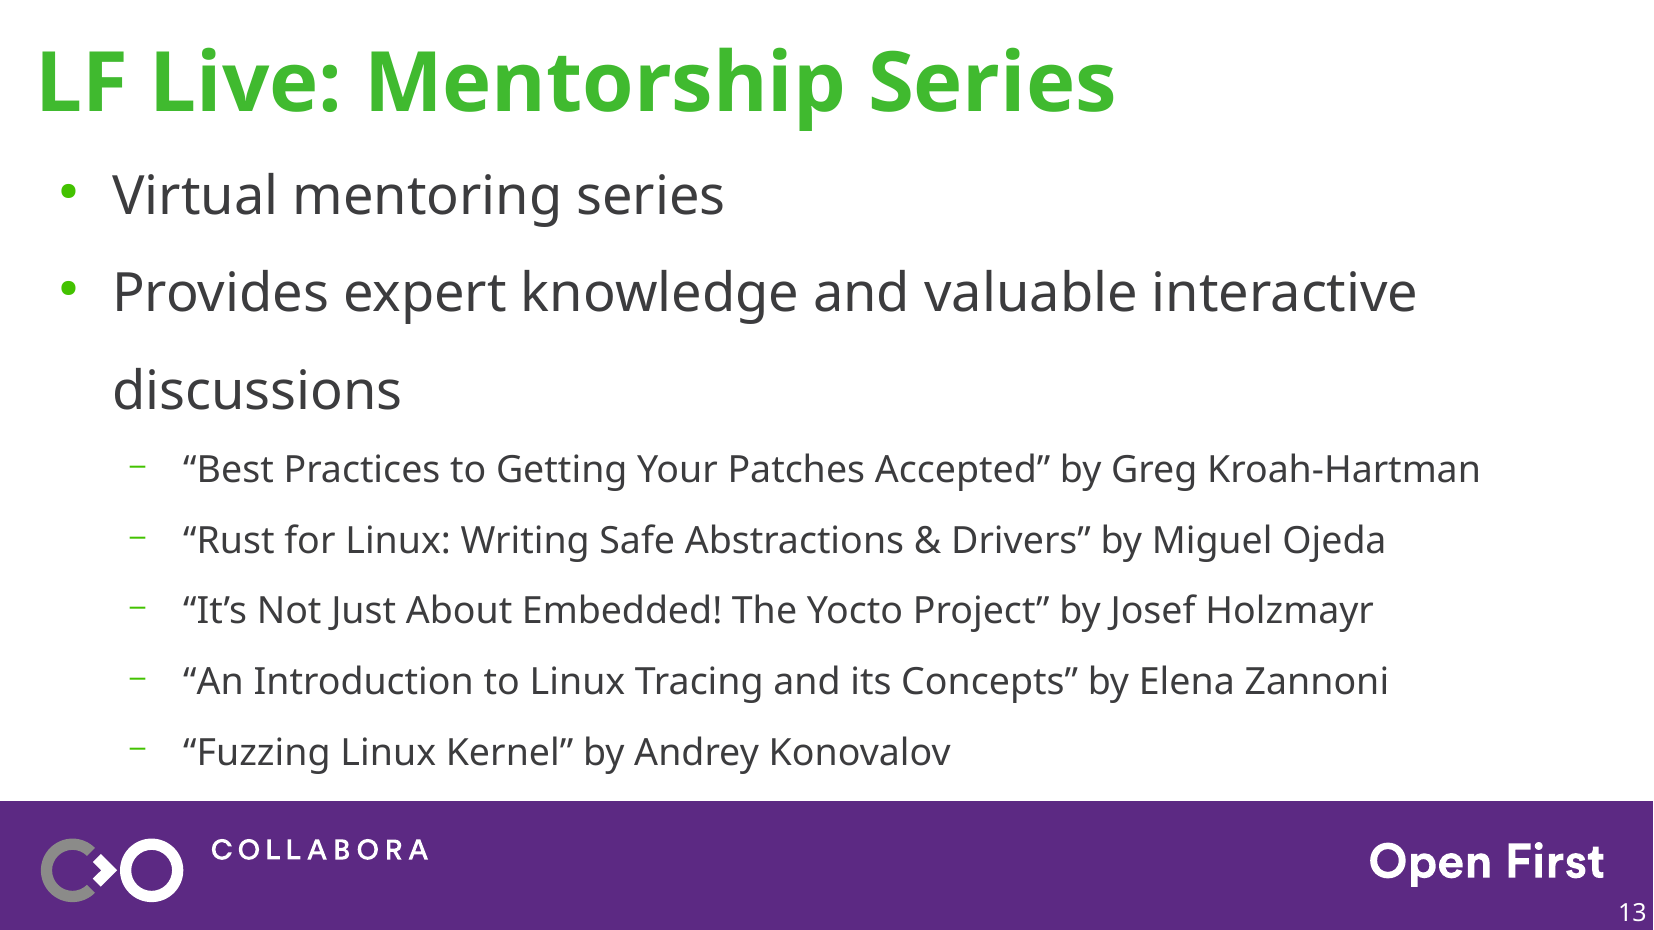

# LF Live: Mentorship Series
Virtual mentoring series
Provides expert knowledge and valuable interactive discussions
“Best Practices to Getting Your Patches Accepted” by Greg Kroah-Hartman
“Rust for Linux: Writing Safe Abstractions & Drivers” by Miguel Ojeda
“It’s Not Just About Embedded! The Yocto Project” by Josef Holzmayr
“An Introduction to Linux Tracing and its Concepts” by Elena Zannoni
“Fuzzing Linux Kernel” by Andrey Konovalov